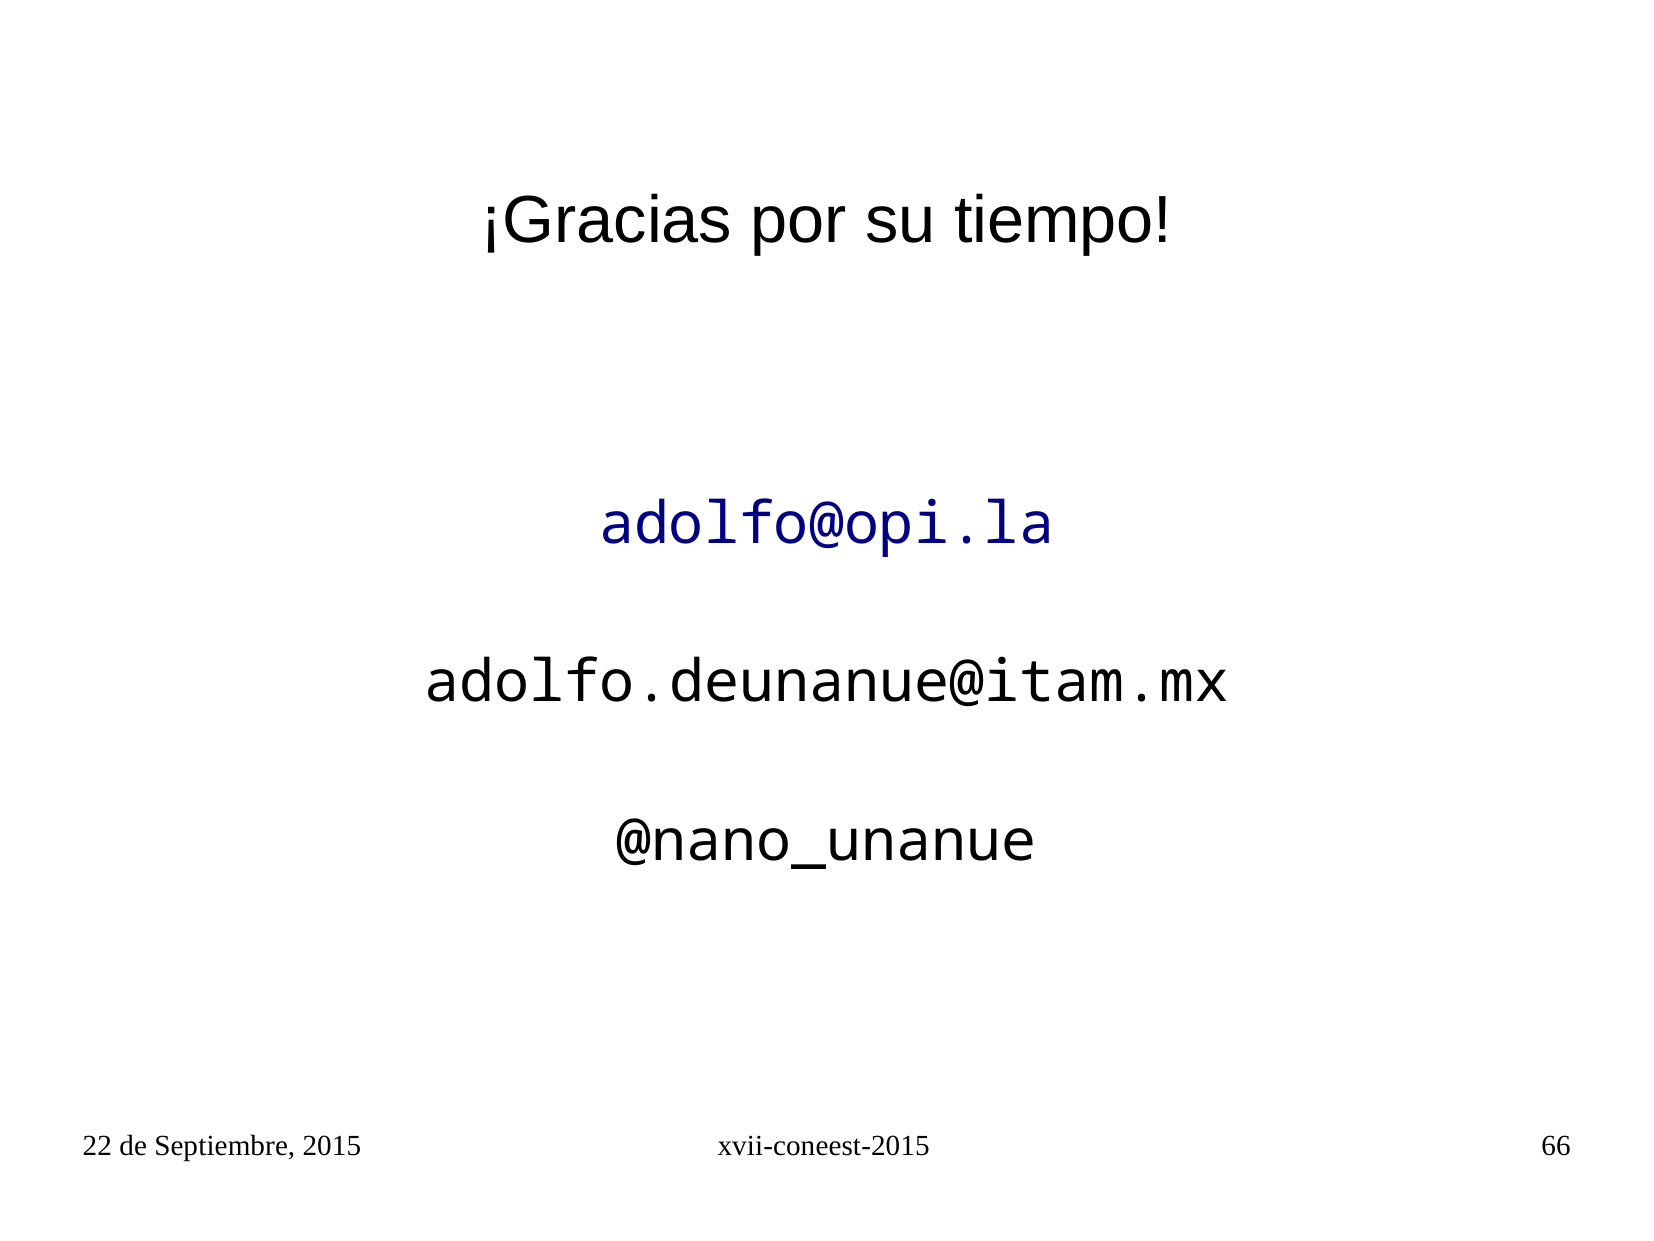

# ¡Gracias por su tiempo!
adolfo@opi.la
adolfo.deunanue@itam.mx
@nano_unanue
22 de Septiembre, 2015
xvii-coneest-2015
66